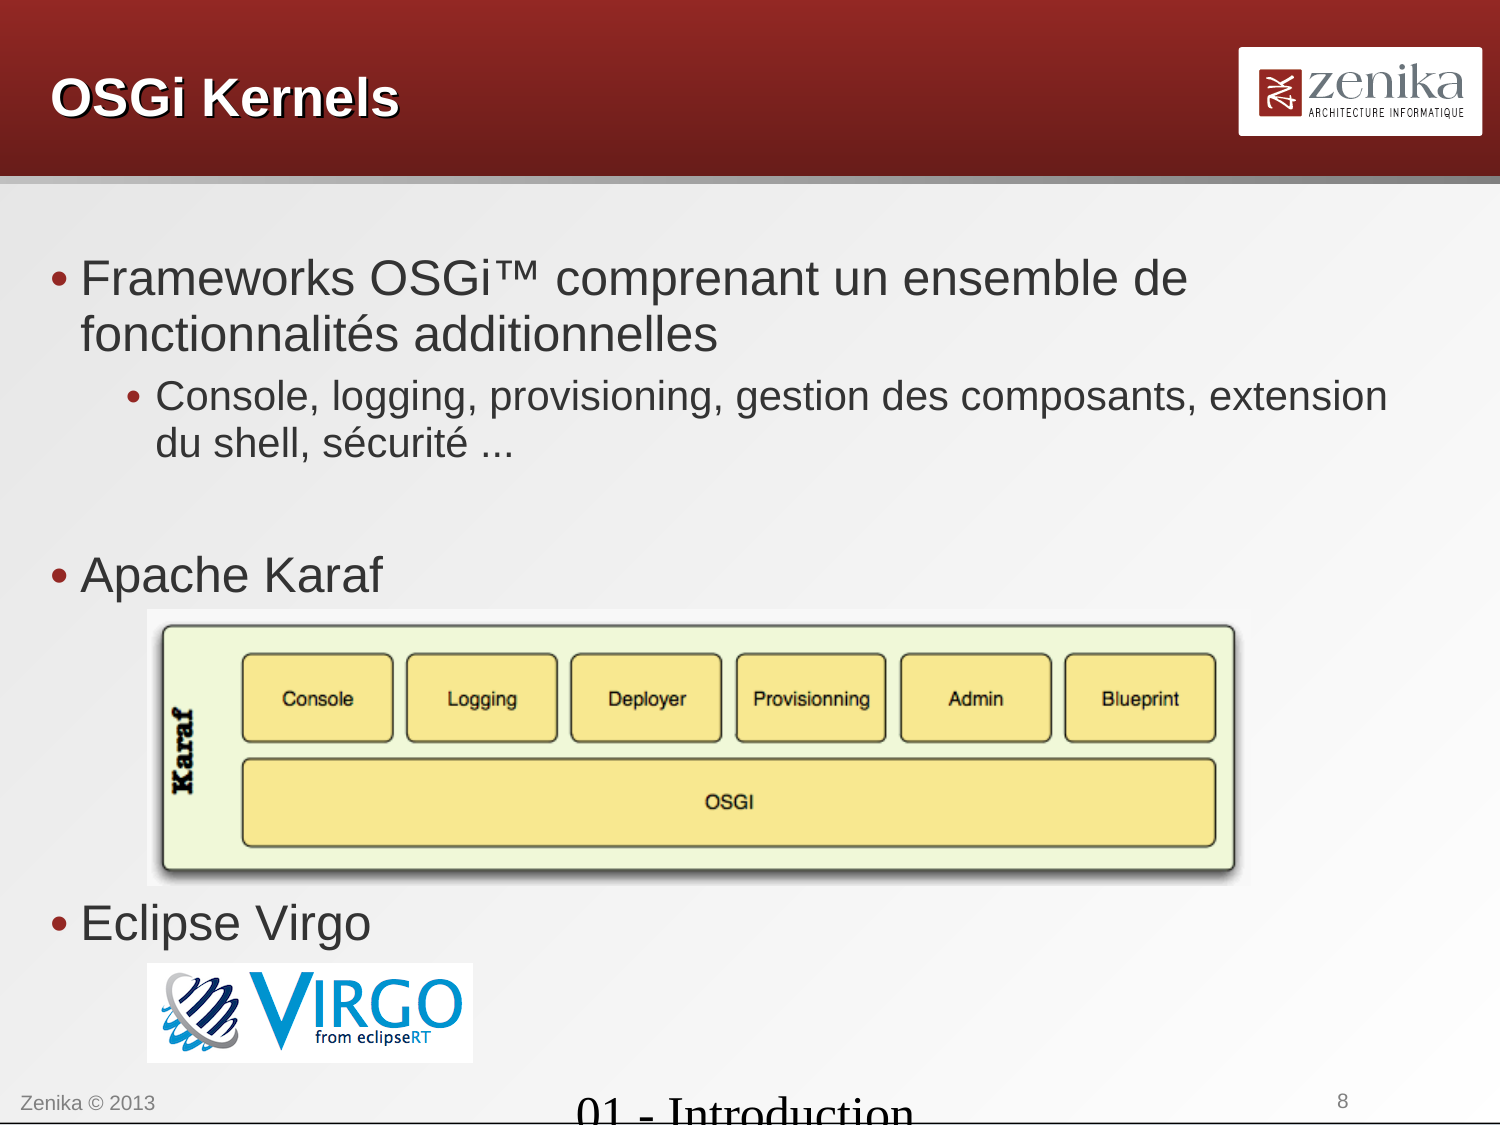

# OSGi Kernels
Frameworks OSGi™ comprenant un ensemble de fonctionnalités additionnelles
Console, logging, provisioning, gestion des composants, extension du shell, sécurité ...
Apache Karaf
Eclipse Virgo